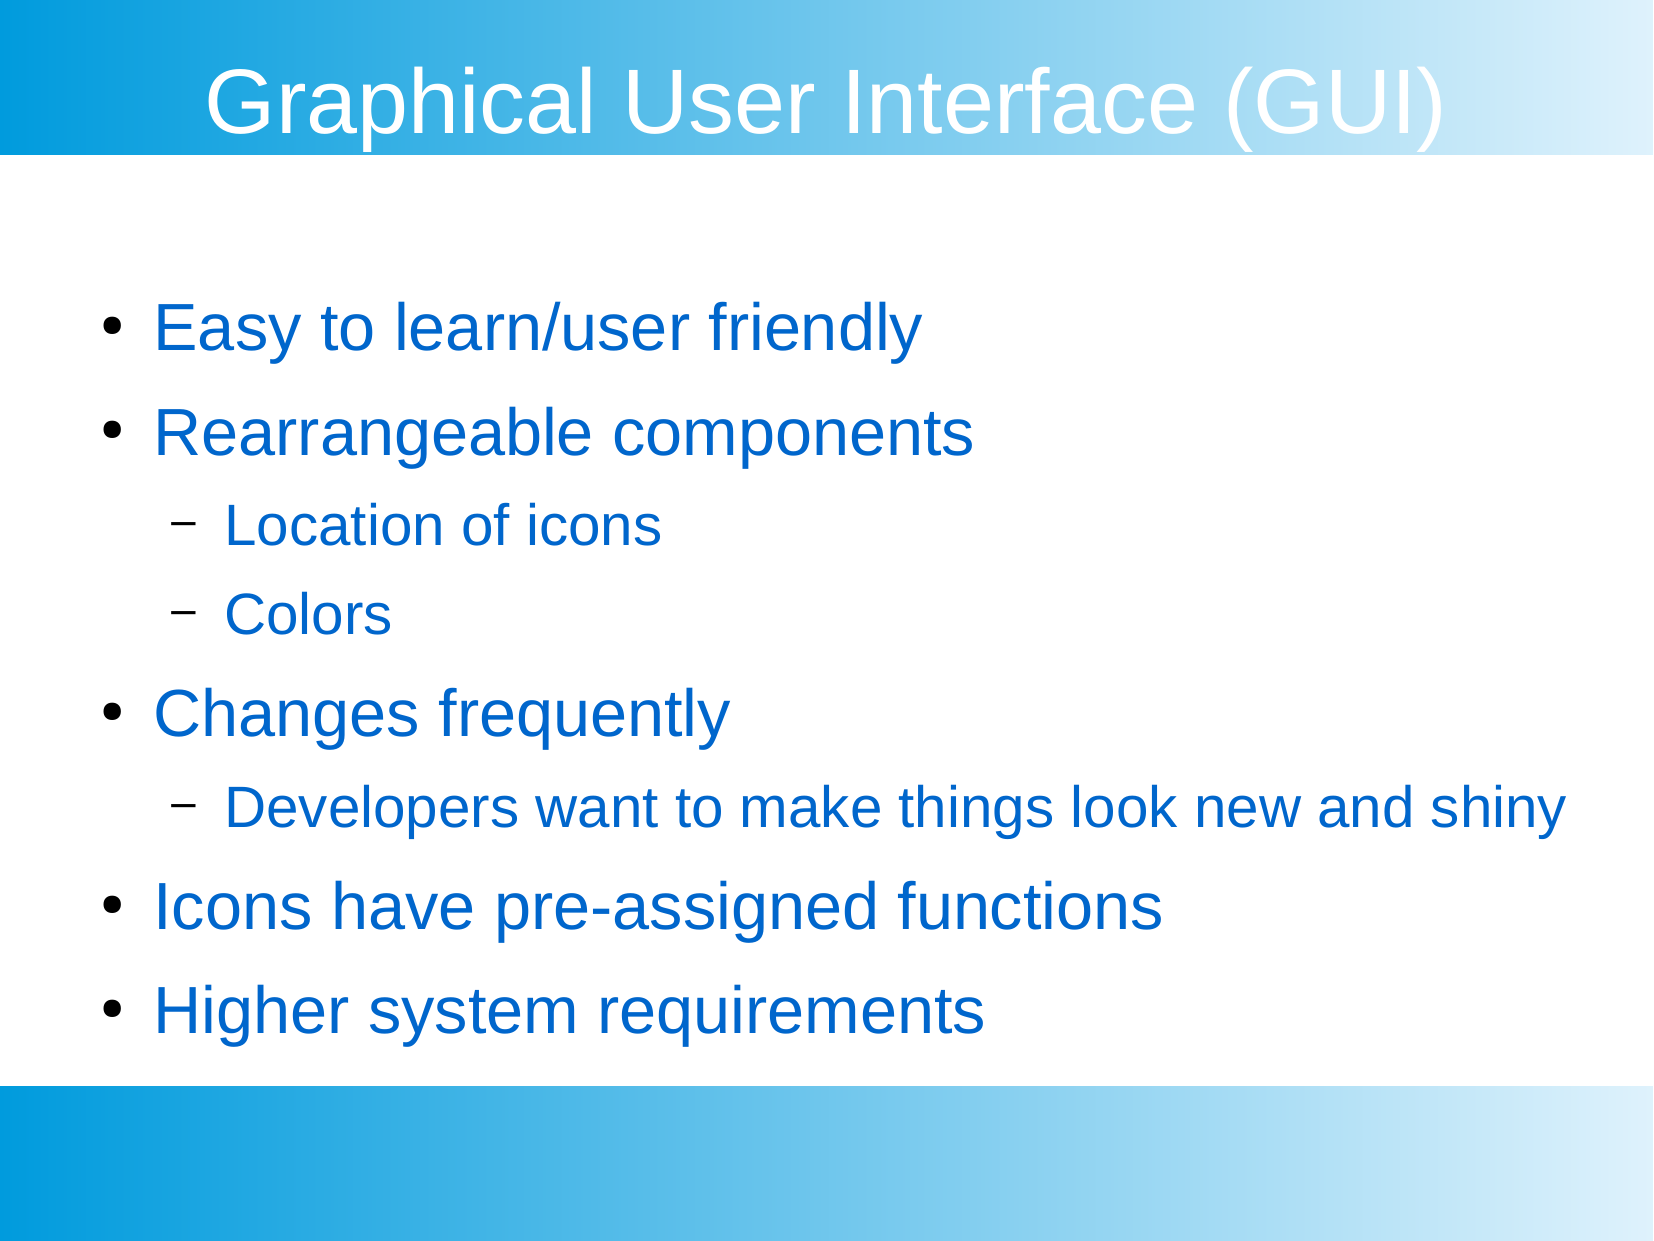

# Graphical User Interface (GUI)
Easy to learn/user friendly
Rearrangeable components
Location of icons
Colors
Changes frequently
Developers want to make things look new and shiny
Icons have pre-assigned functions
Higher system requirements